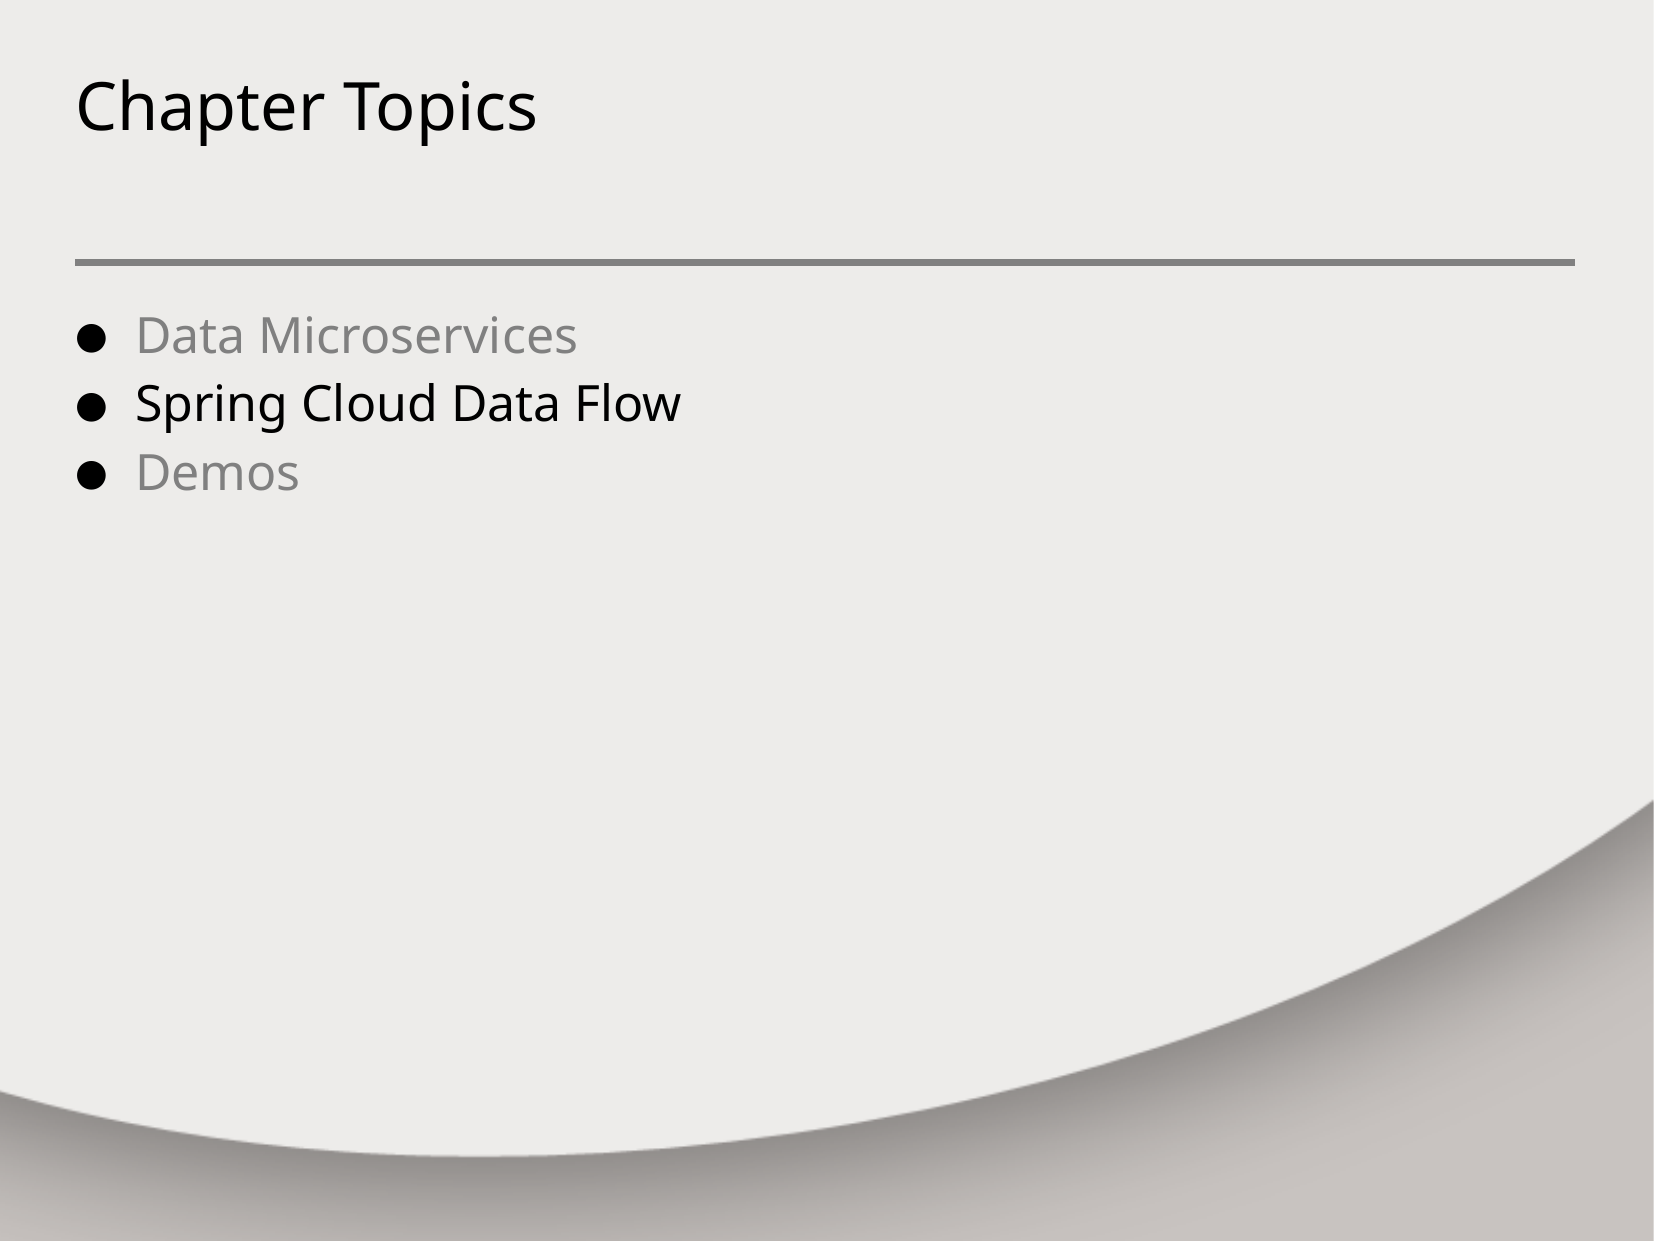

# Chapter Topics
Data Microservices
Spring Cloud Data Flow
Demos